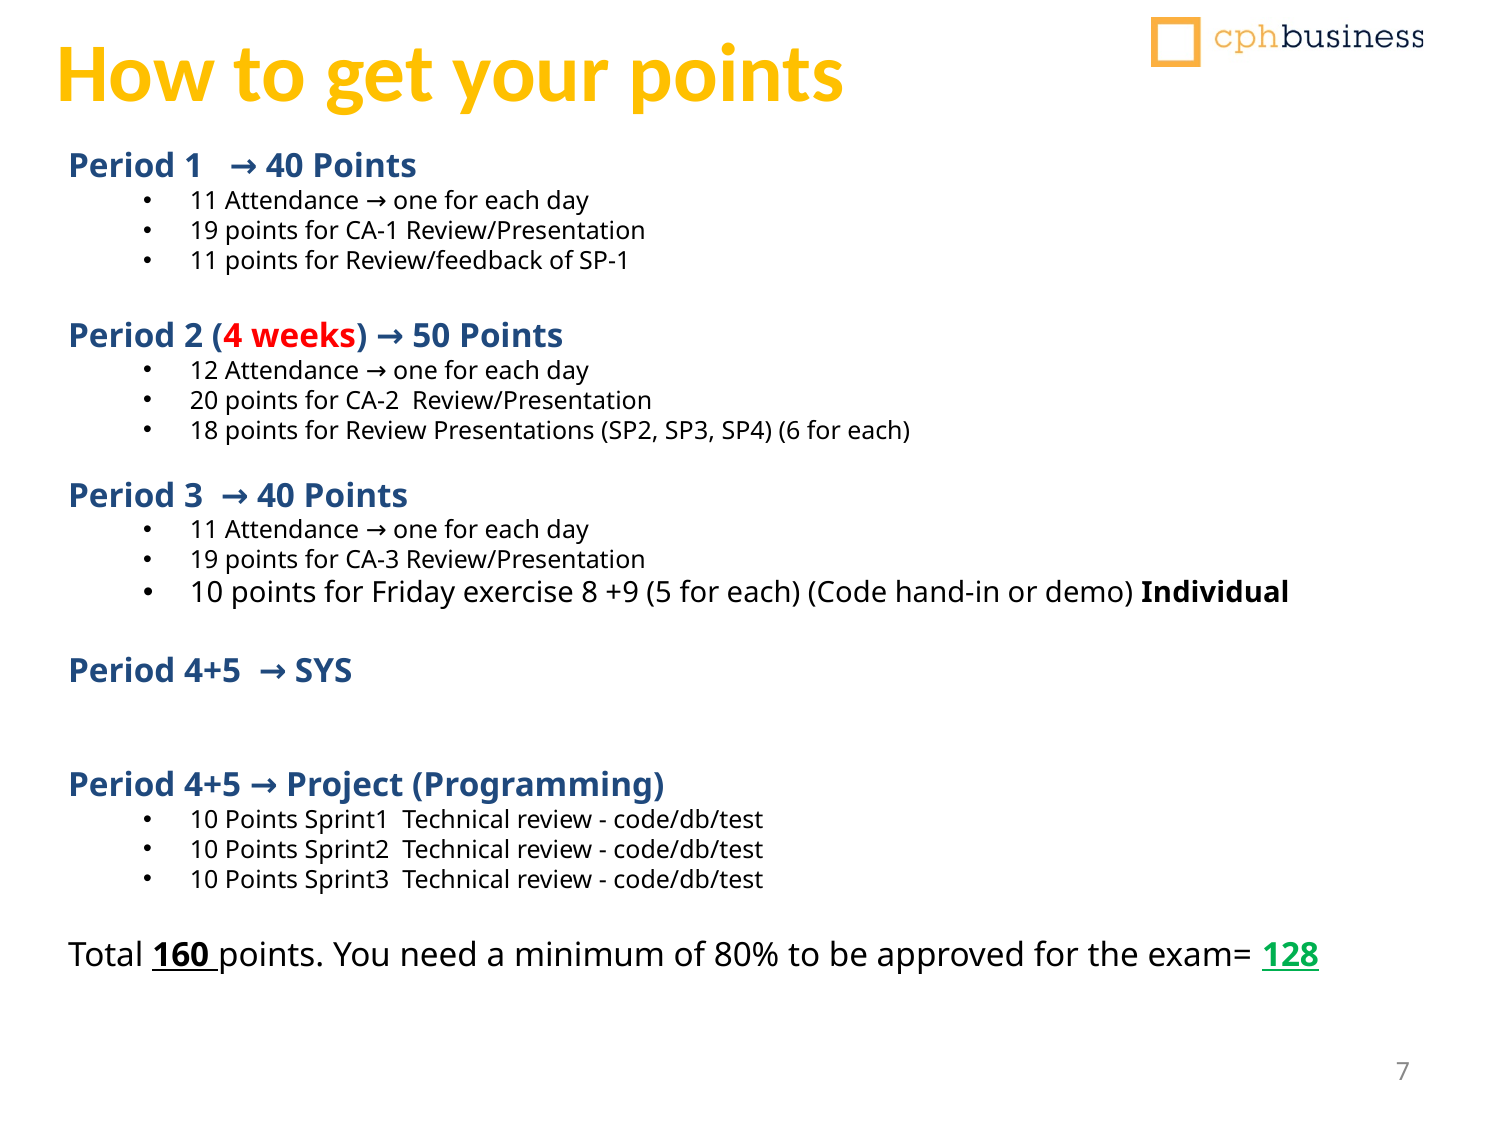

# How to get your points
Period 1   → 40 Points
11 Attendance → one for each day
19 points for CA-1 Review/Presentation
11 points for Review/feedback of SP-1
Period 2 (4 weeks) → 50 Points
12 Attendance → one for each day
20 points for CA-2 Review/Presentation
18 points for Review Presentations (SP2, SP3, SP4) (6 for each)
Period 3  → 40 Points
11 Attendance → one for each day
19 points for CA-3 Review/Presentation
10 points for Friday exercise 8 +9 (5 for each) (Code hand-in or demo) Individual
Period 4+5  → SYS
Period 4+5 → Project (Programming)
10 Points Sprint1 Technical review - code/db/test
10 Points Sprint2 Technical review - code/db/test
10 Points Sprint3 Technical review - code/db/test
Total 160 points. You need a minimum of 80% to be approved for the exam= 128